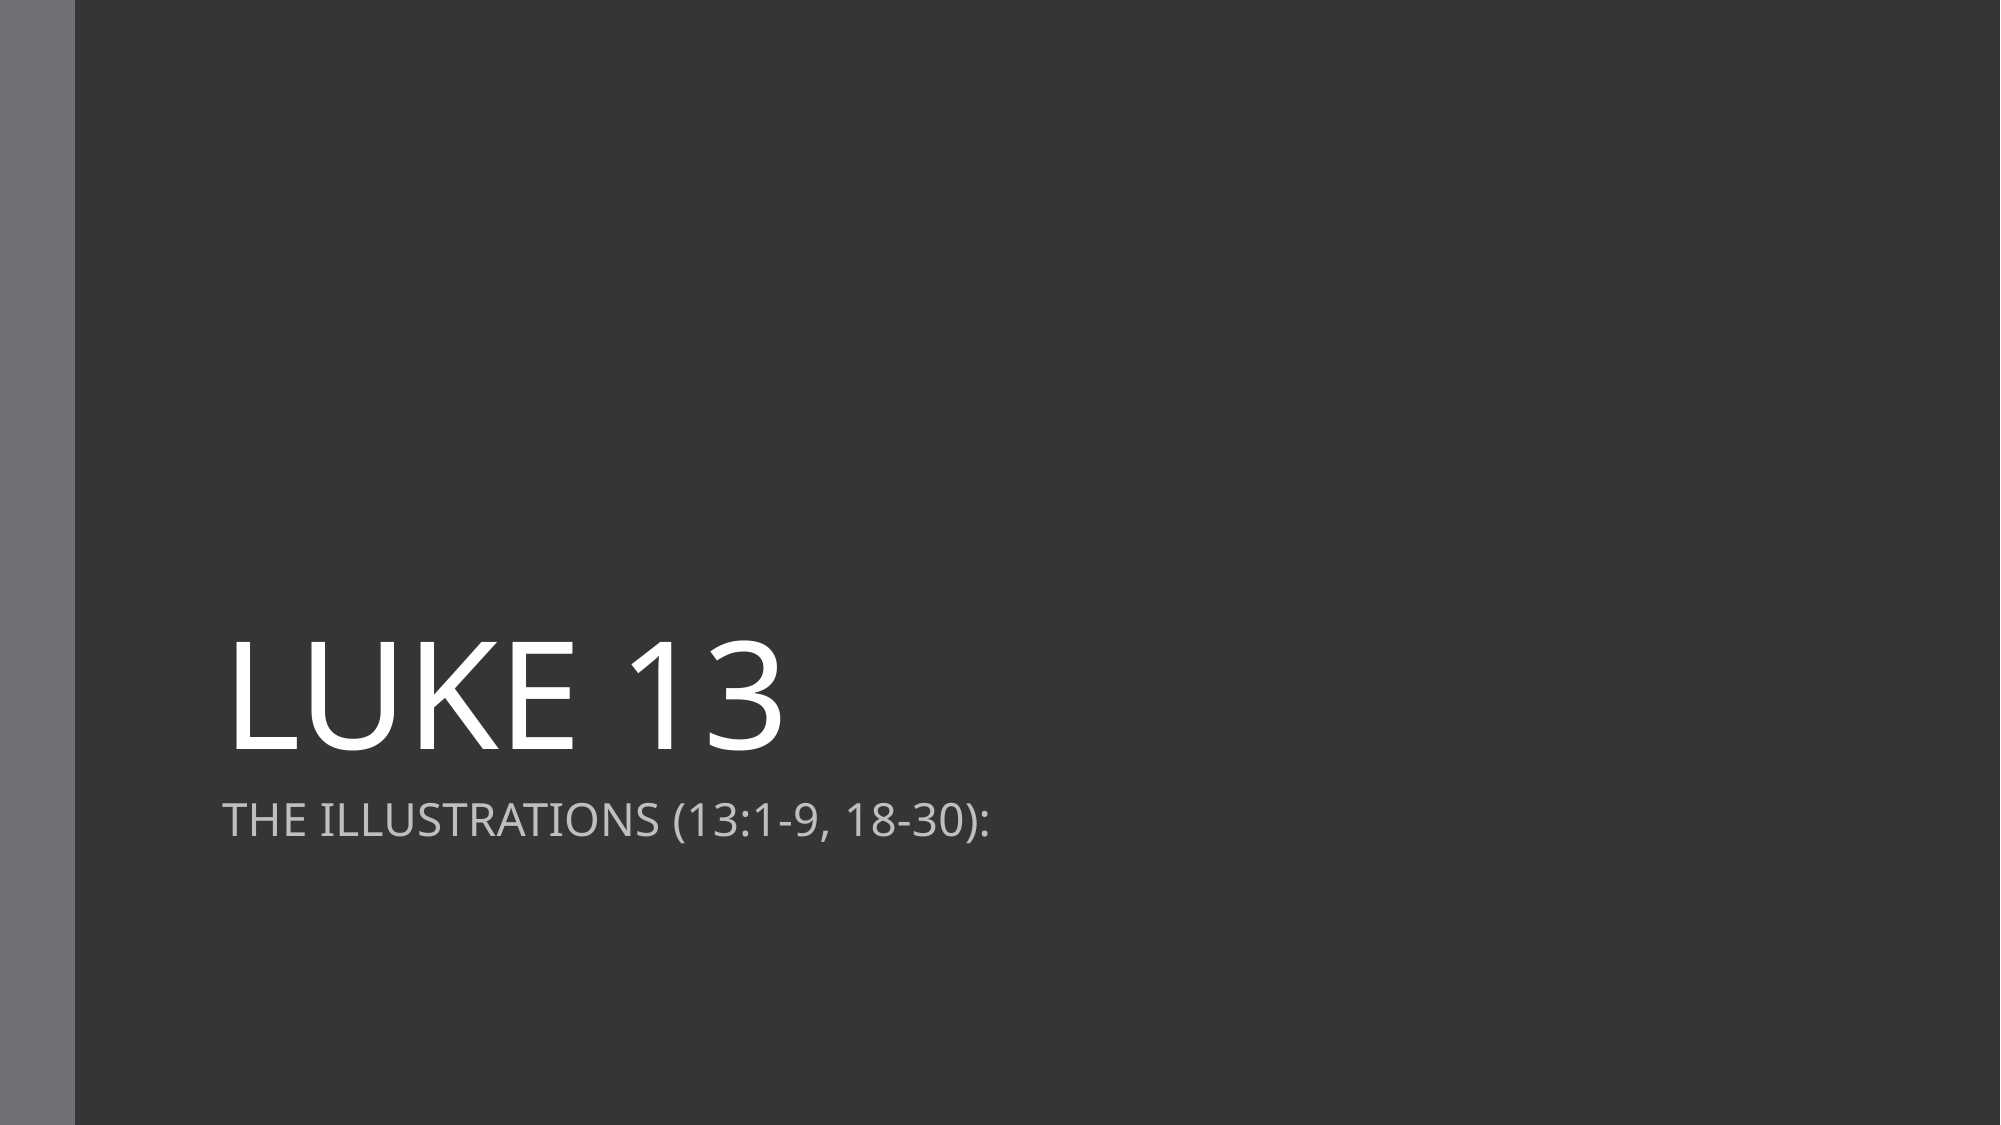

# LUKE 13
THE ILLUSTRATIONS (13:1-9, 18-30):